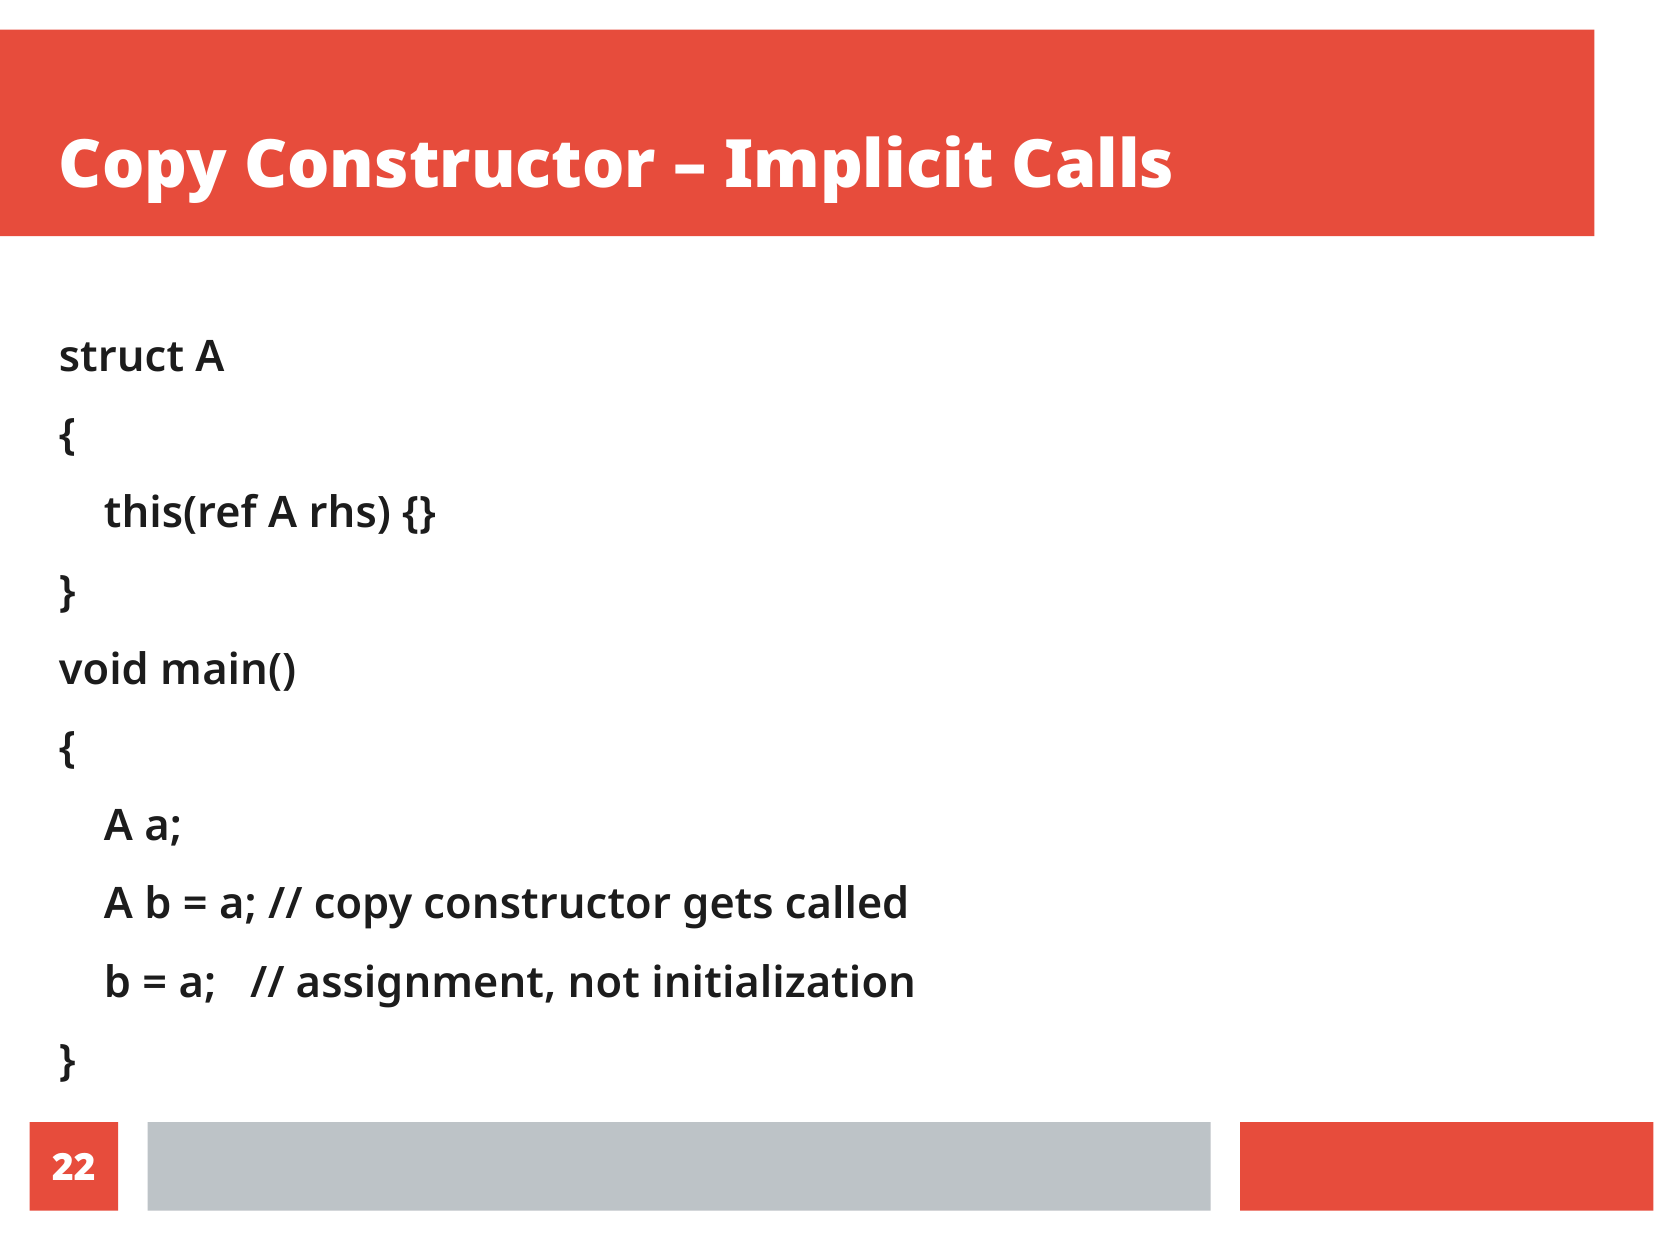

# Copy Constructor – Implicit Calls
struct A
{
 this(ref A rhs) {}
}
void main()
{
 A a;
 A b = a; // copy constructor gets called
 b = a; // assignment, not initialization
}
22